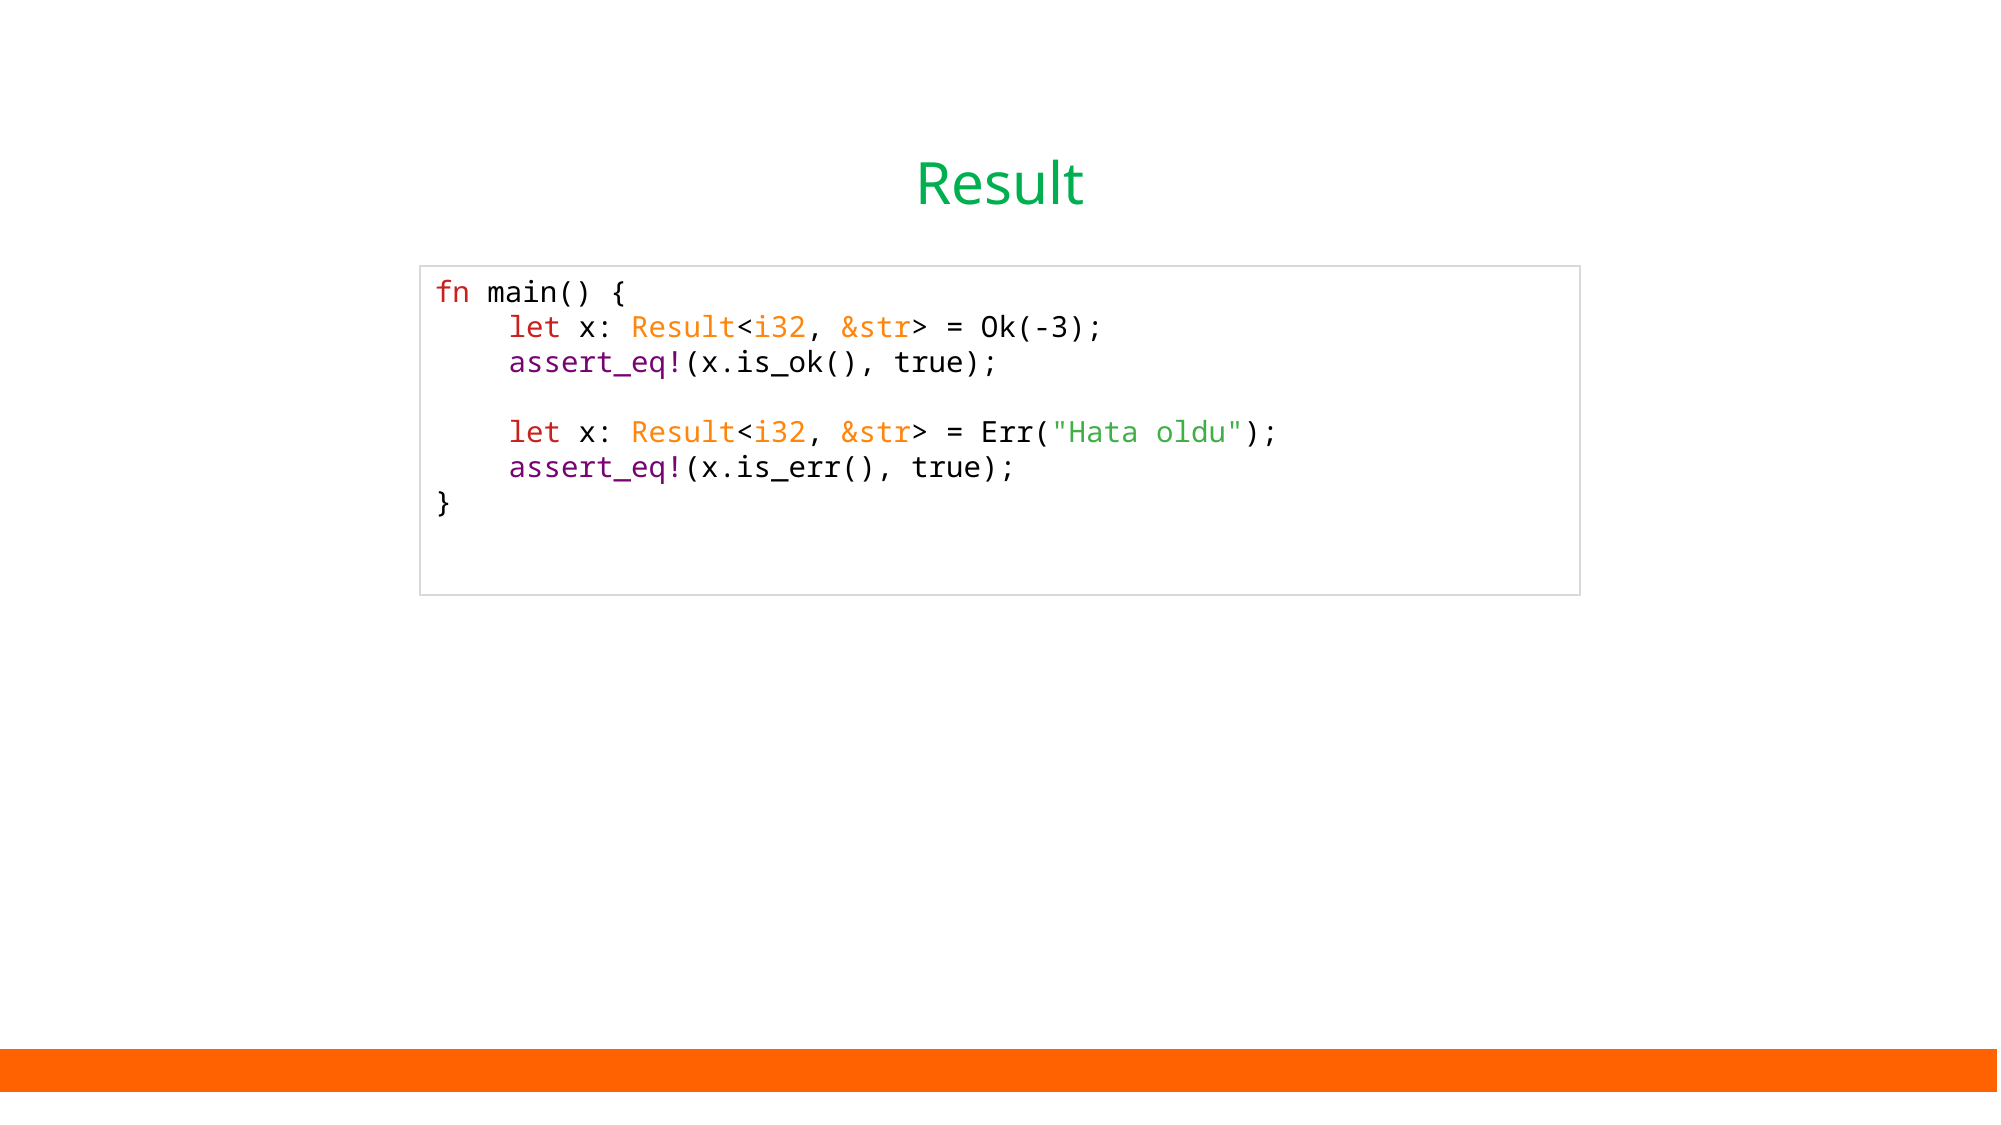

# Result
fn main() {
	let x: Result<i32, &str> = Ok(-3);
	assert_eq!(x.is_ok(), true);
	let x: Result<i32, &str> = Err("Hata oldu");
	assert_eq!(x.is_err(), true);
}